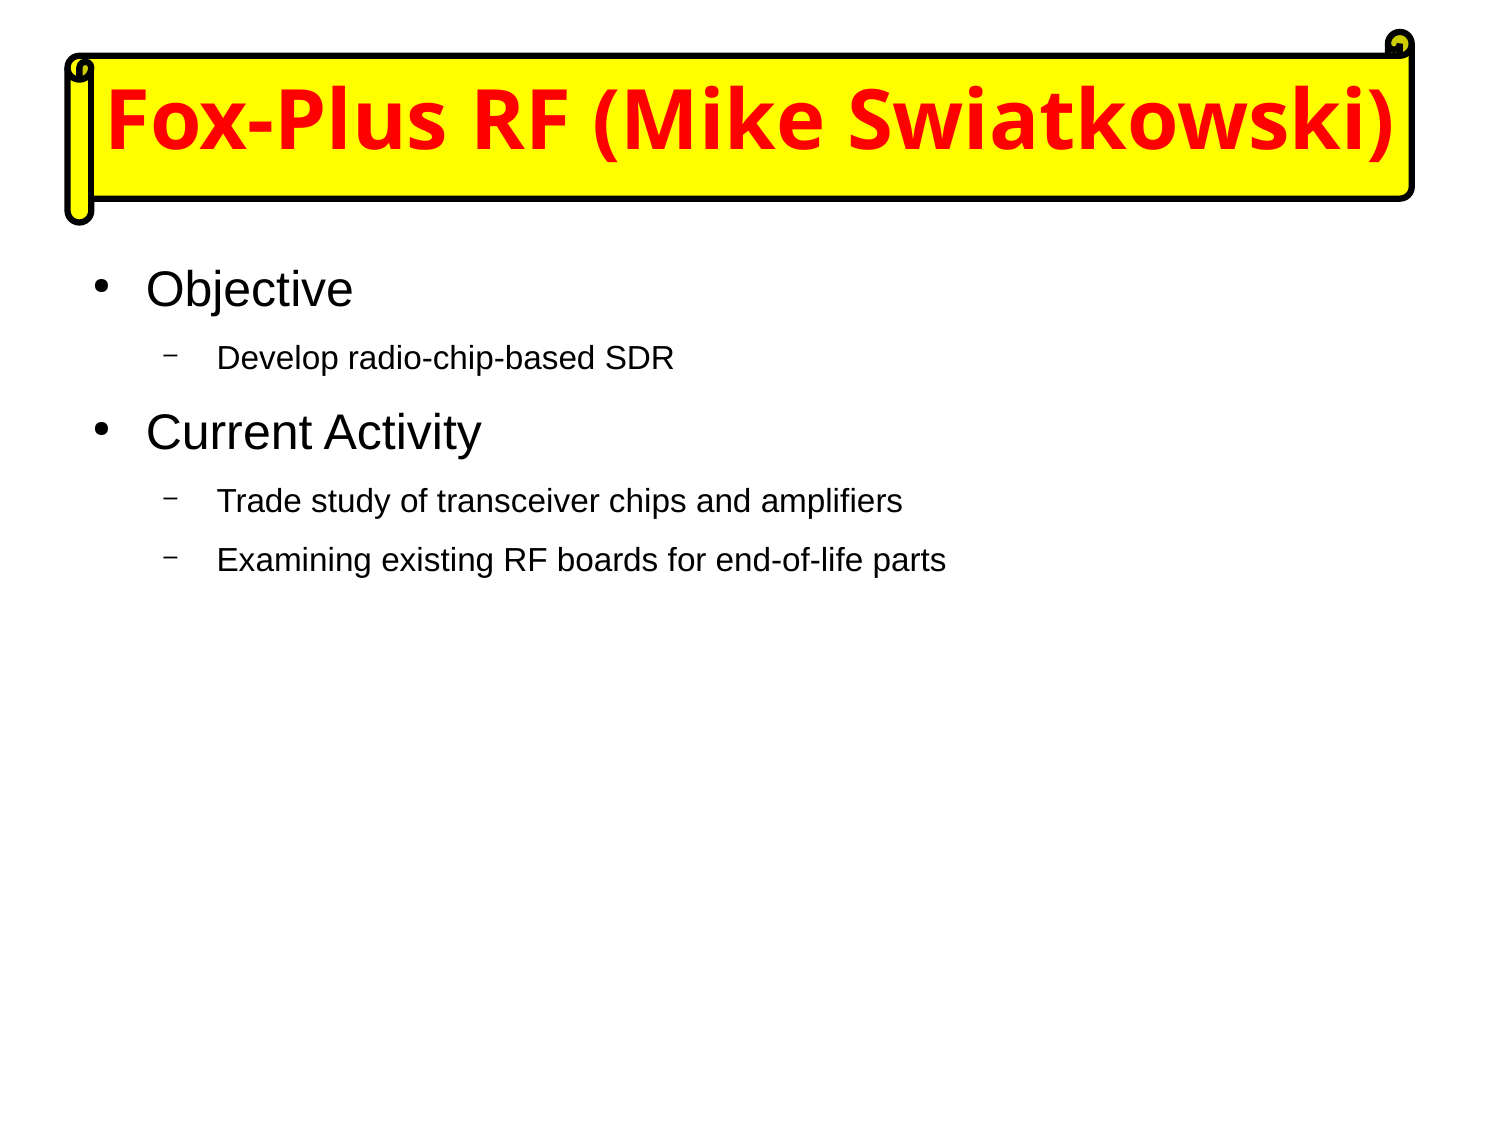

Fox-Plus RF (Mike Swiatkowski)
# Objective
Develop radio-chip-based SDR
Current Activity
Trade study of transceiver chips and amplifiers
Examining existing RF boards for end-of-life parts